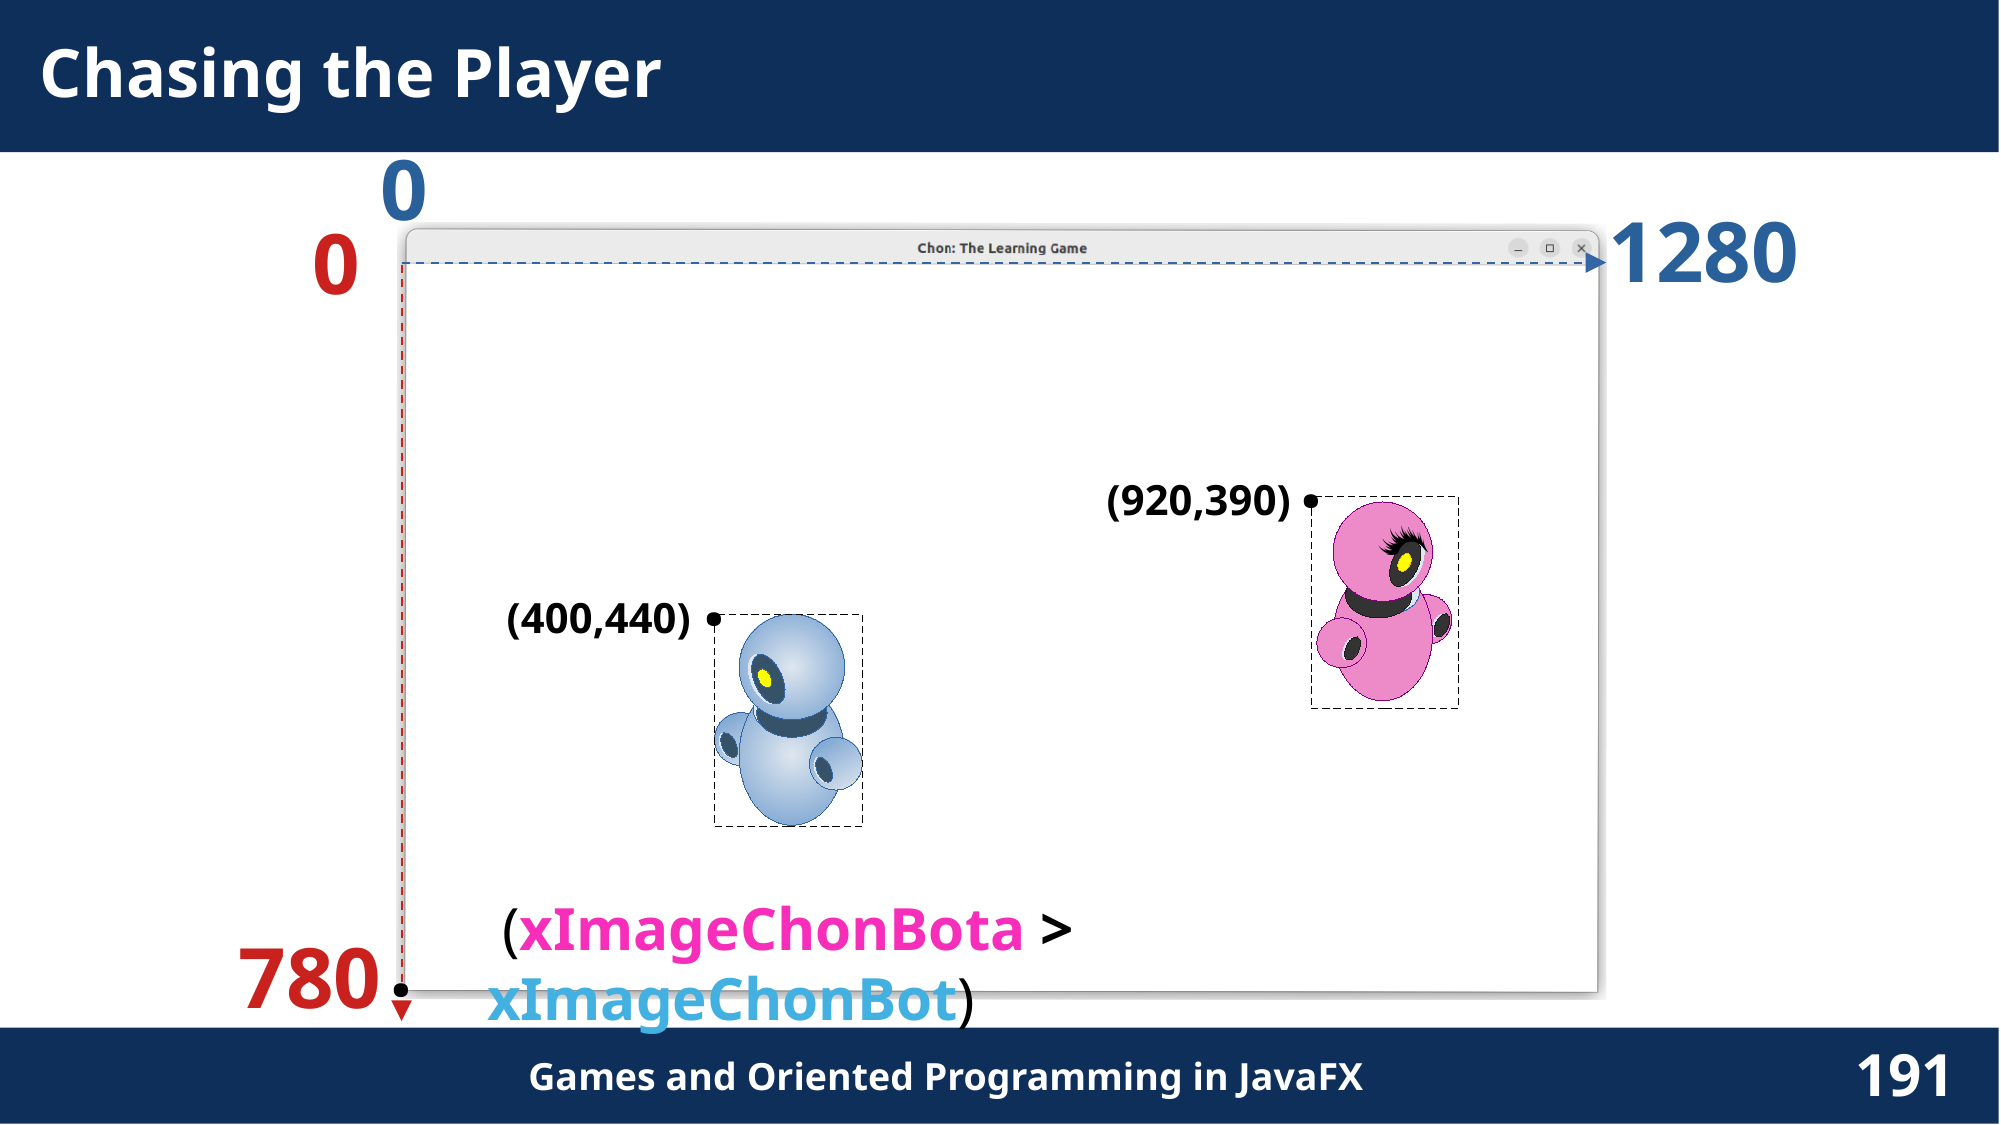

Chasing the Player
0
1280
0
.
(920,390)
.
 (400,440)
 (xImageChonBota > xImageChonBot)
.
780